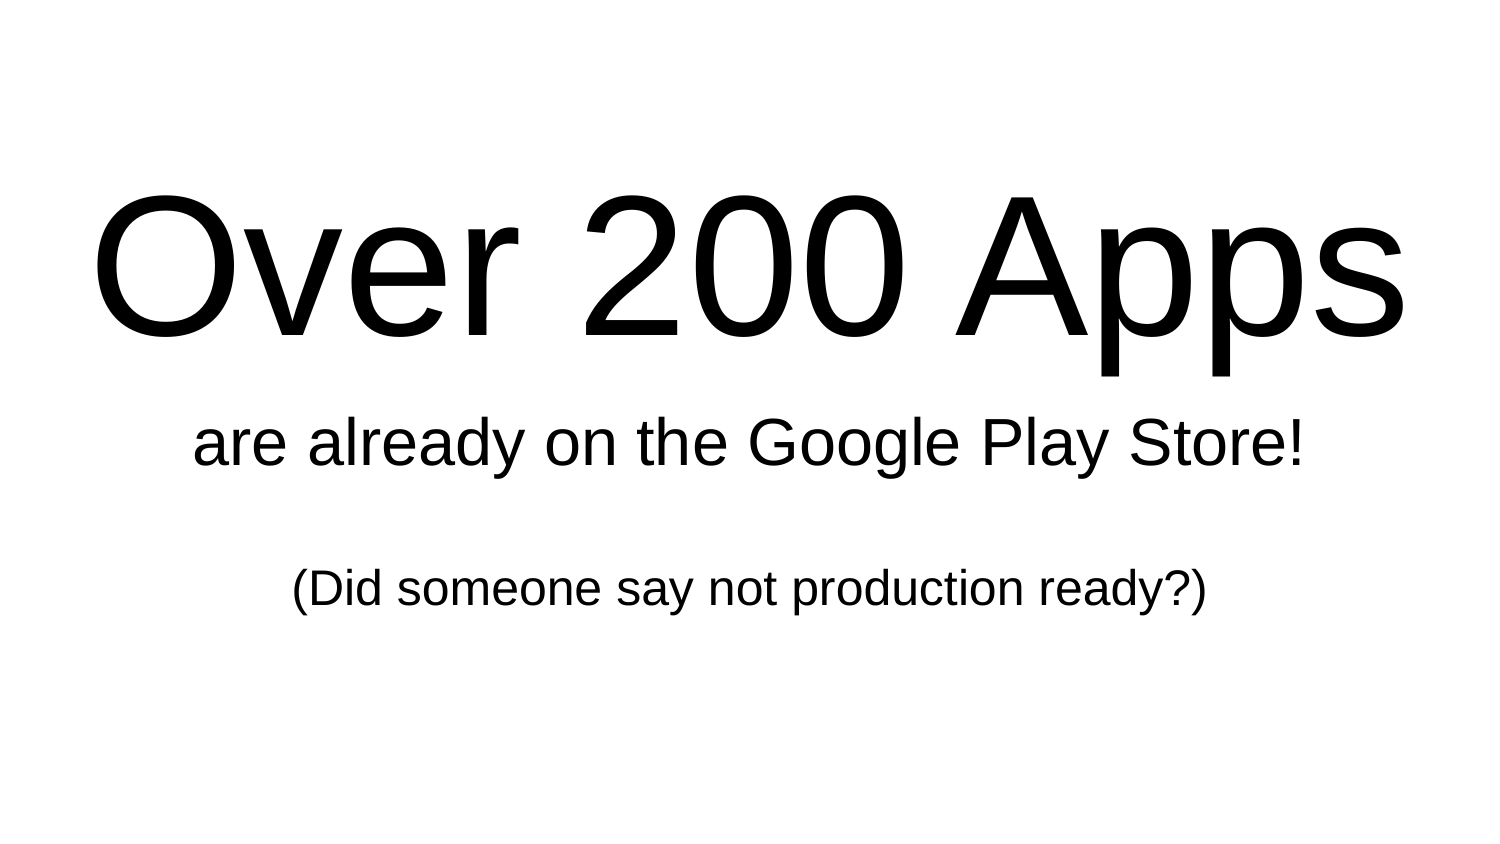

Over 200 Apps
are already on the Google Play Store!
(Did someone say not production ready?)